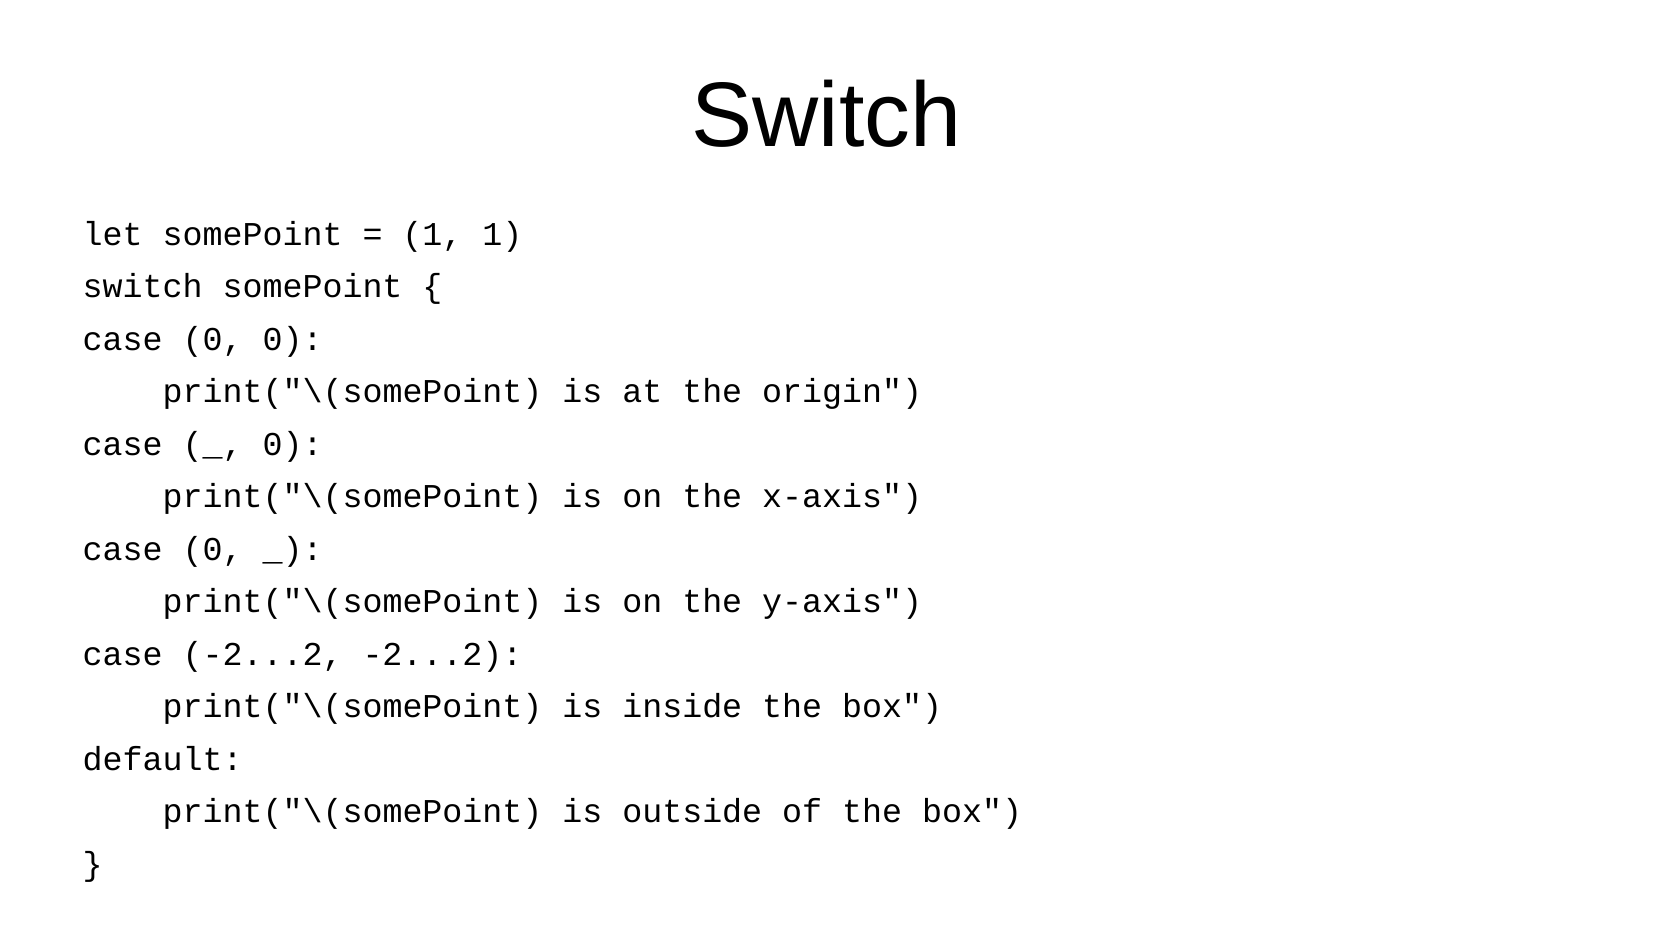

# Switch
let somePoint = (1, 1)
switch somePoint {
case (0, 0):
 print("\(somePoint) is at the origin")
case (_, 0):
 print("\(somePoint) is on the x-axis")
case (0, _):
 print("\(somePoint) is on the y-axis")
case (-2...2, -2...2):
 print("\(somePoint) is inside the box")
default:
 print("\(somePoint) is outside of the box")
}